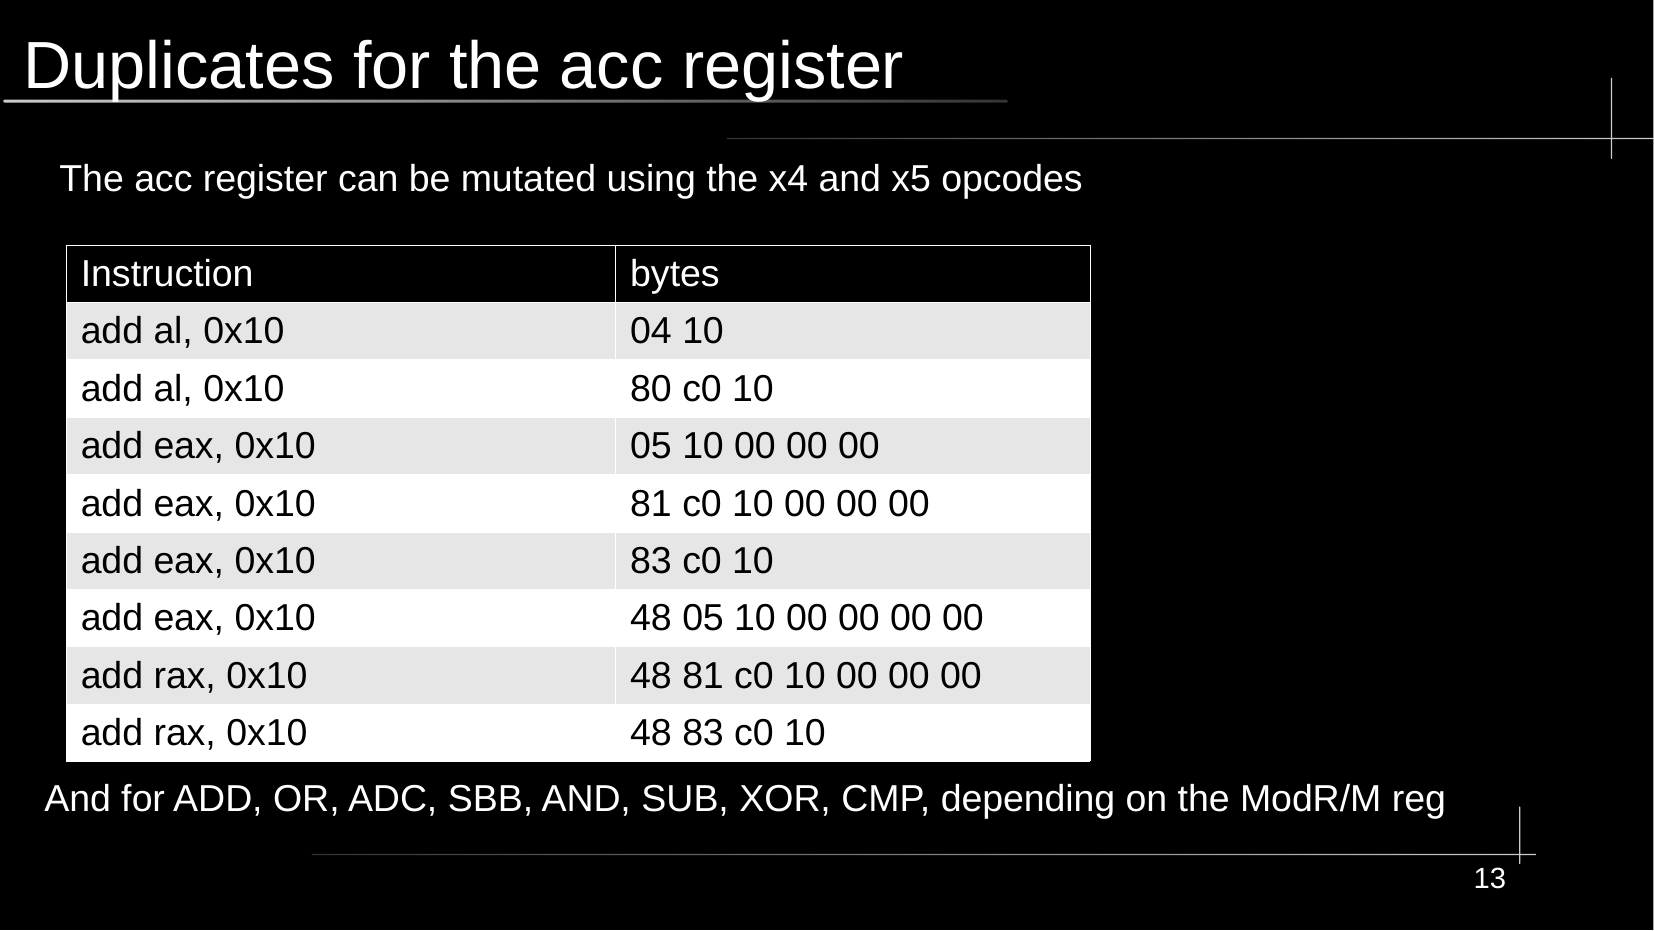

# Duplicates for the acc register
The acc register can be mutated using the x4 and x5 opcodes
| Instruction | bytes |
| --- | --- |
| add al, 0x10 | 04 10 |
| add al, 0x10 | 80 c0 10 |
| add eax, 0x10 | 05 10 00 00 00 |
| add eax, 0x10 | 81 c0 10 00 00 00 |
| add eax, 0x10 | 83 c0 10 |
| add eax, 0x10 | 48 05 10 00 00 00 00 |
| add rax, 0x10 | 48 81 c0 10 00 00 00 |
| add rax, 0x10 | 48 83 c0 10 |
And for ADD, OR, ADC, SBB, AND, SUB, XOR, CMP, depending on the ModR/M reg
13